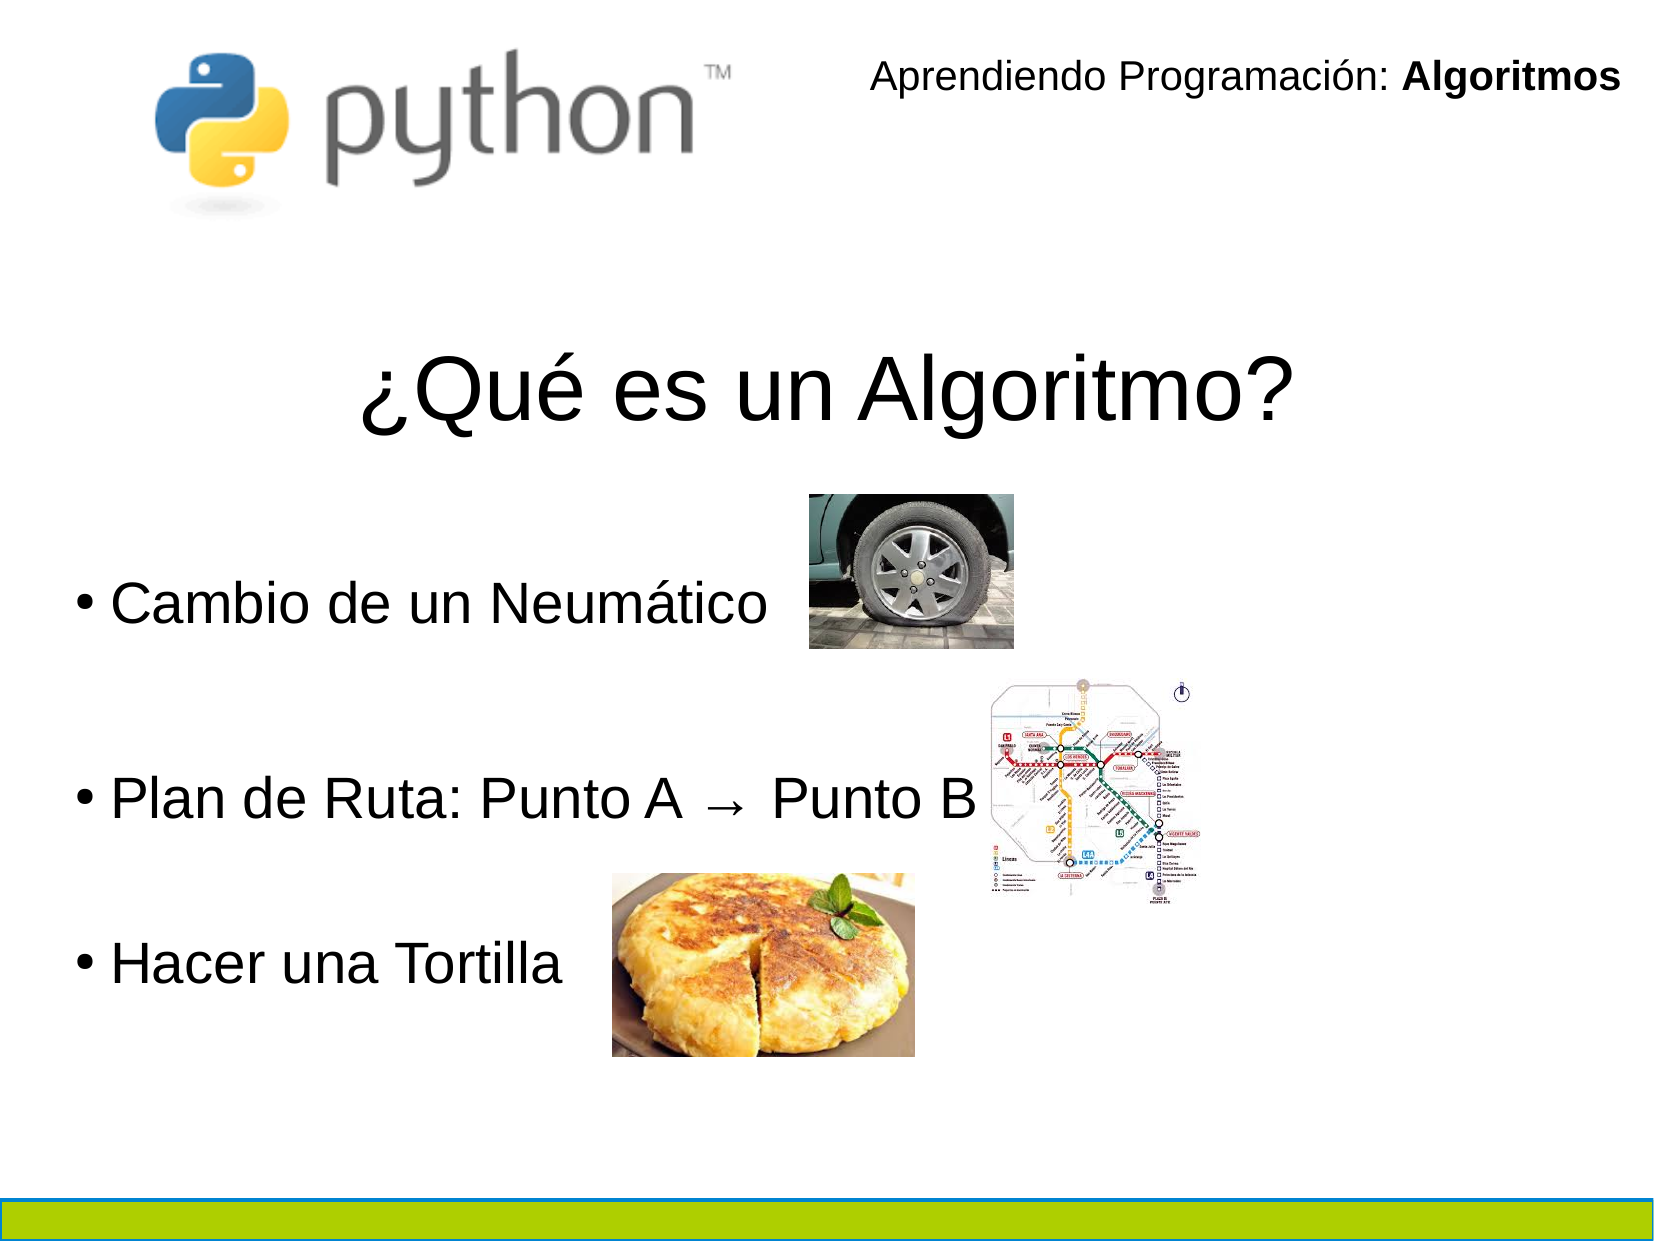

Aprendiendo Programación: Algoritmos
# ¿Qué es un Algoritmo?
Cambio de un Neumático
Plan de Ruta: Punto A → Punto B
Hacer una Tortilla